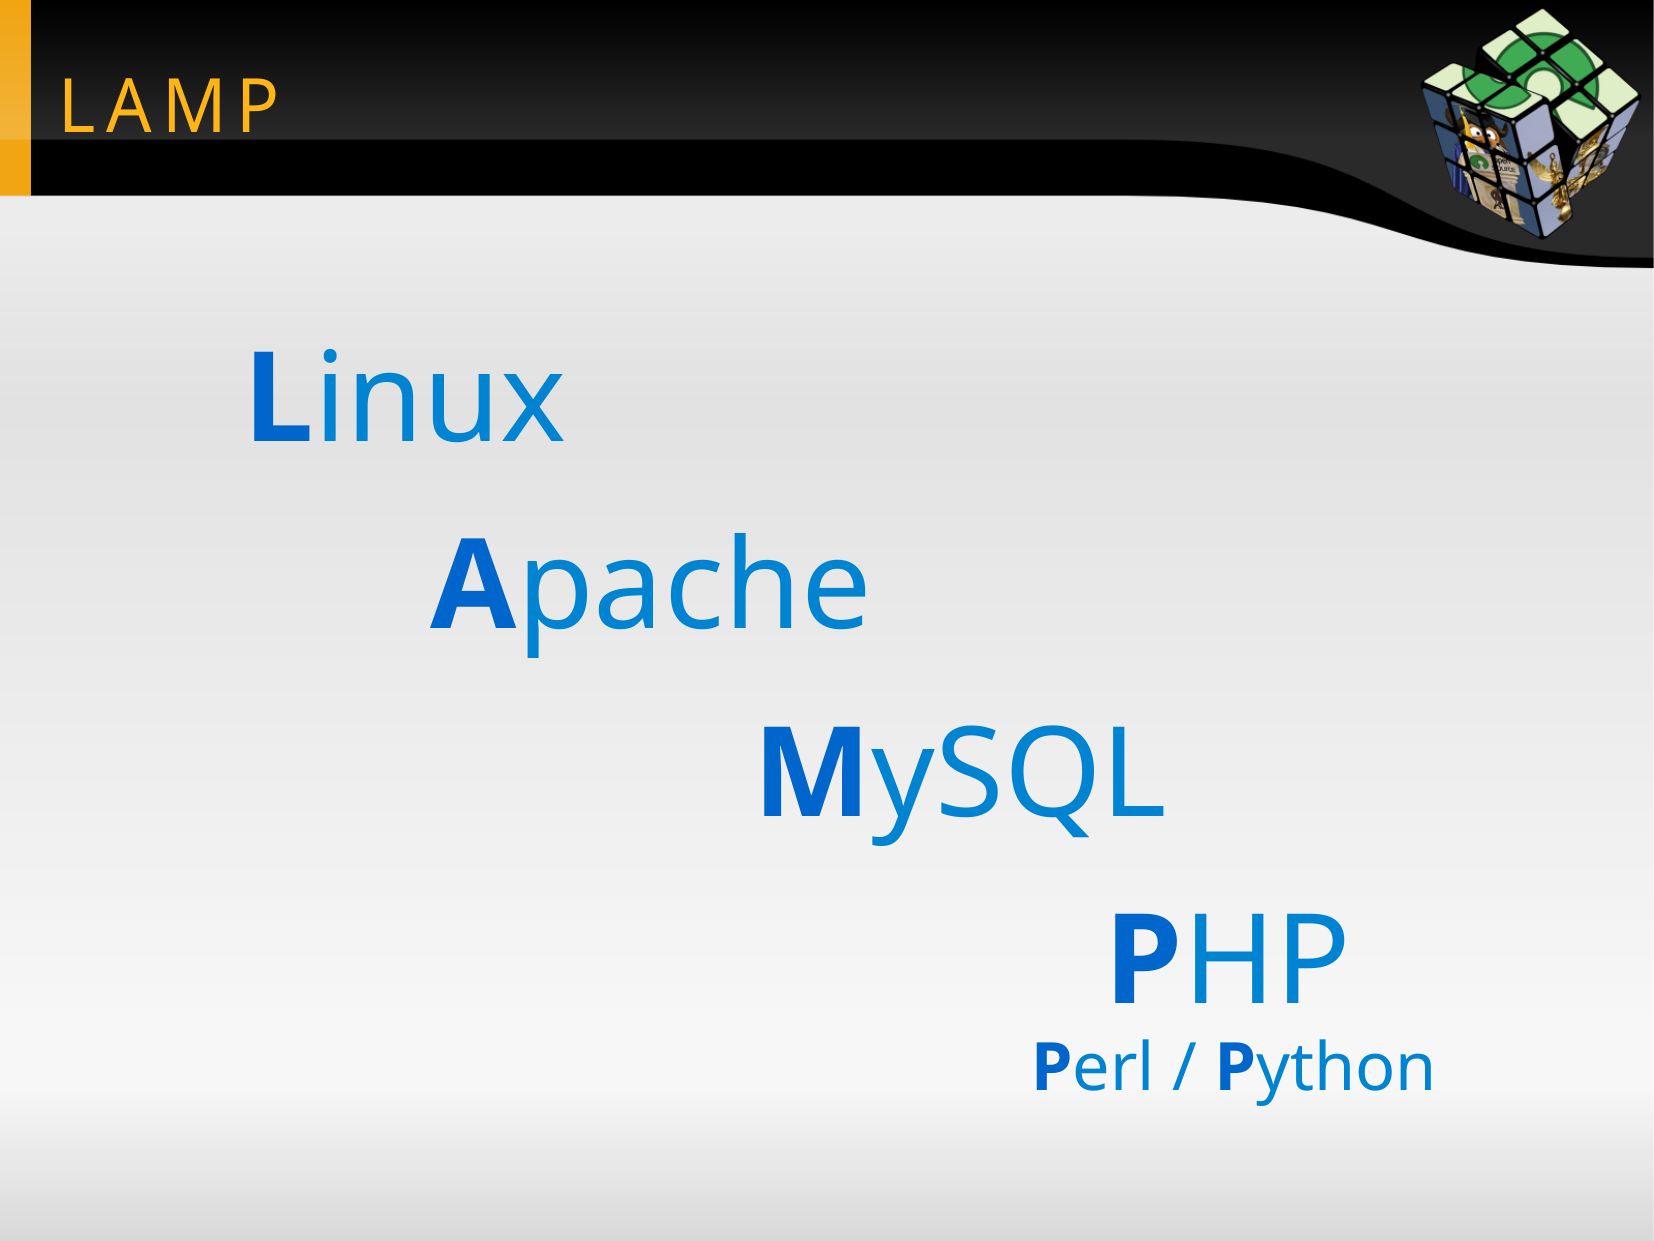

# LAMP
Linux
Apache
MySQL
PHP
Perl / Python